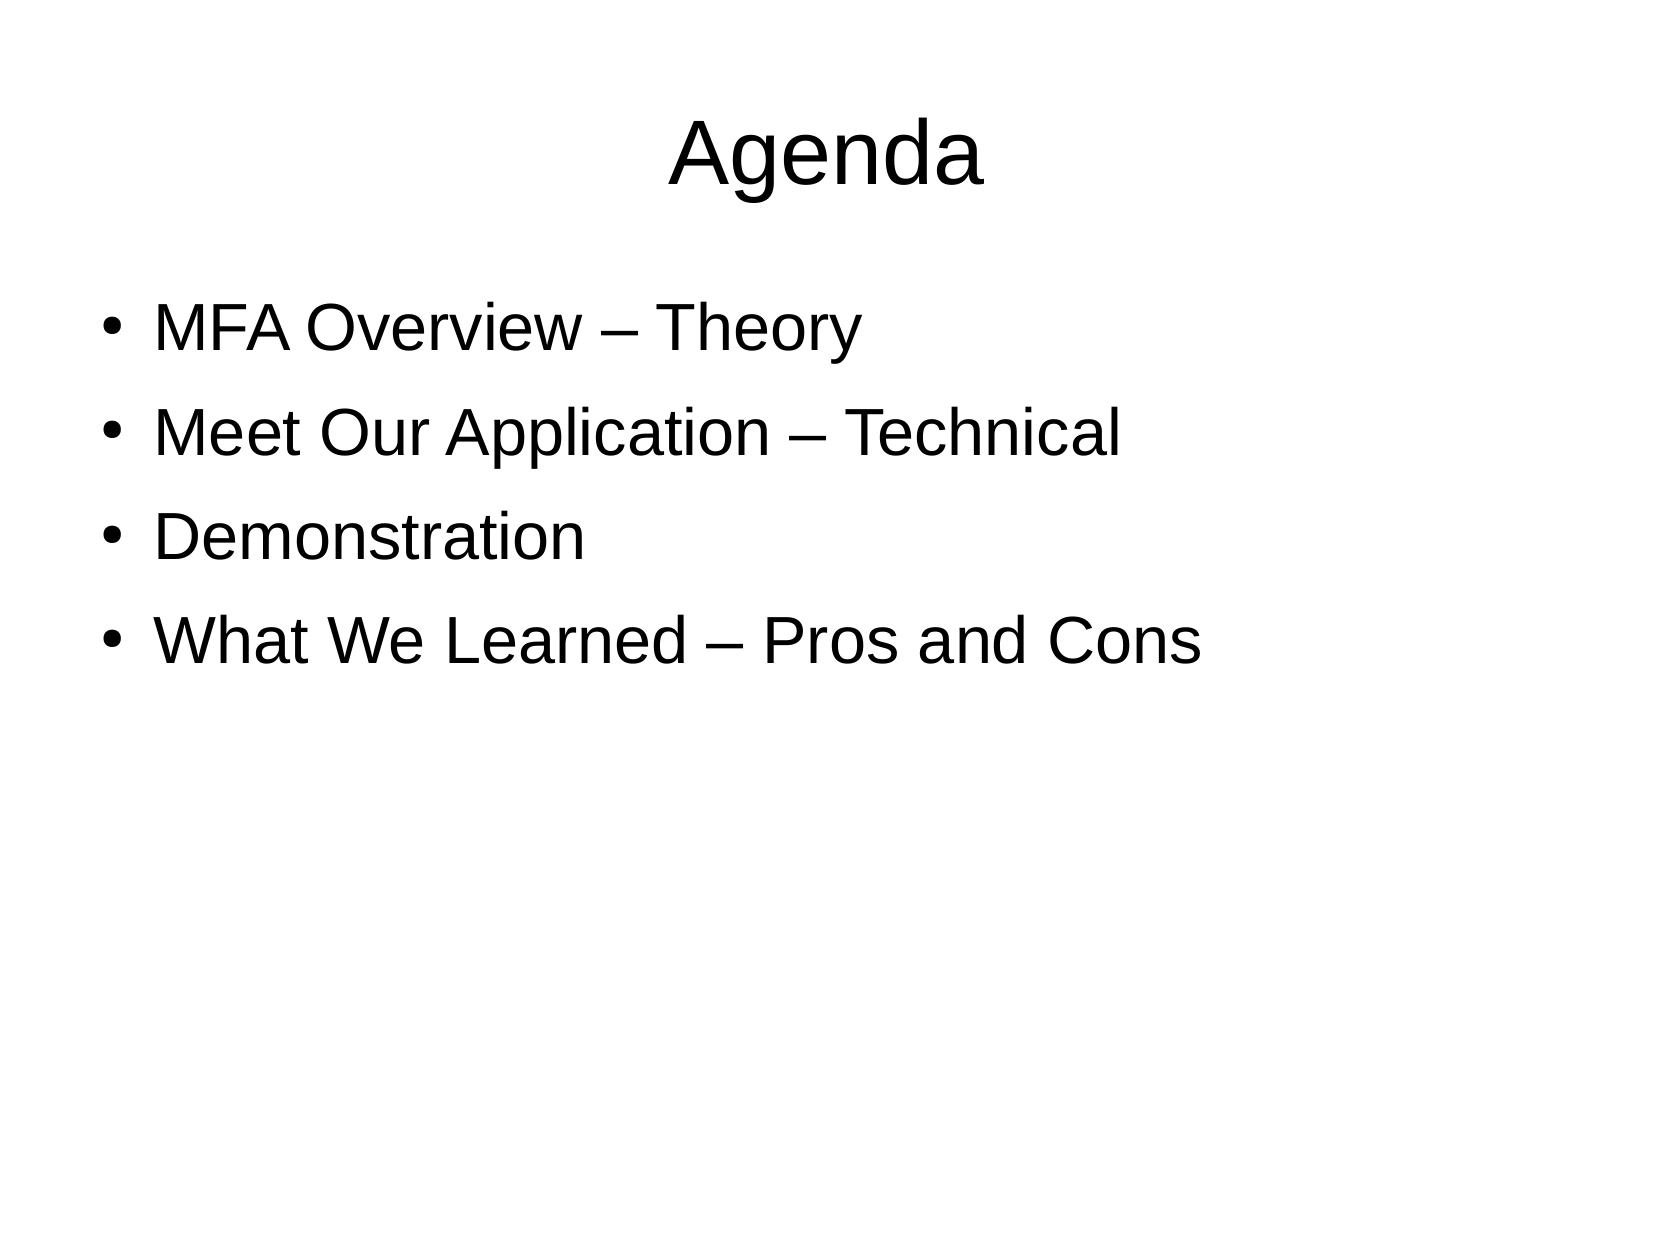

# Agenda
MFA Overview – Theory
Meet Our Application – Technical
Demonstration
What We Learned – Pros and Cons